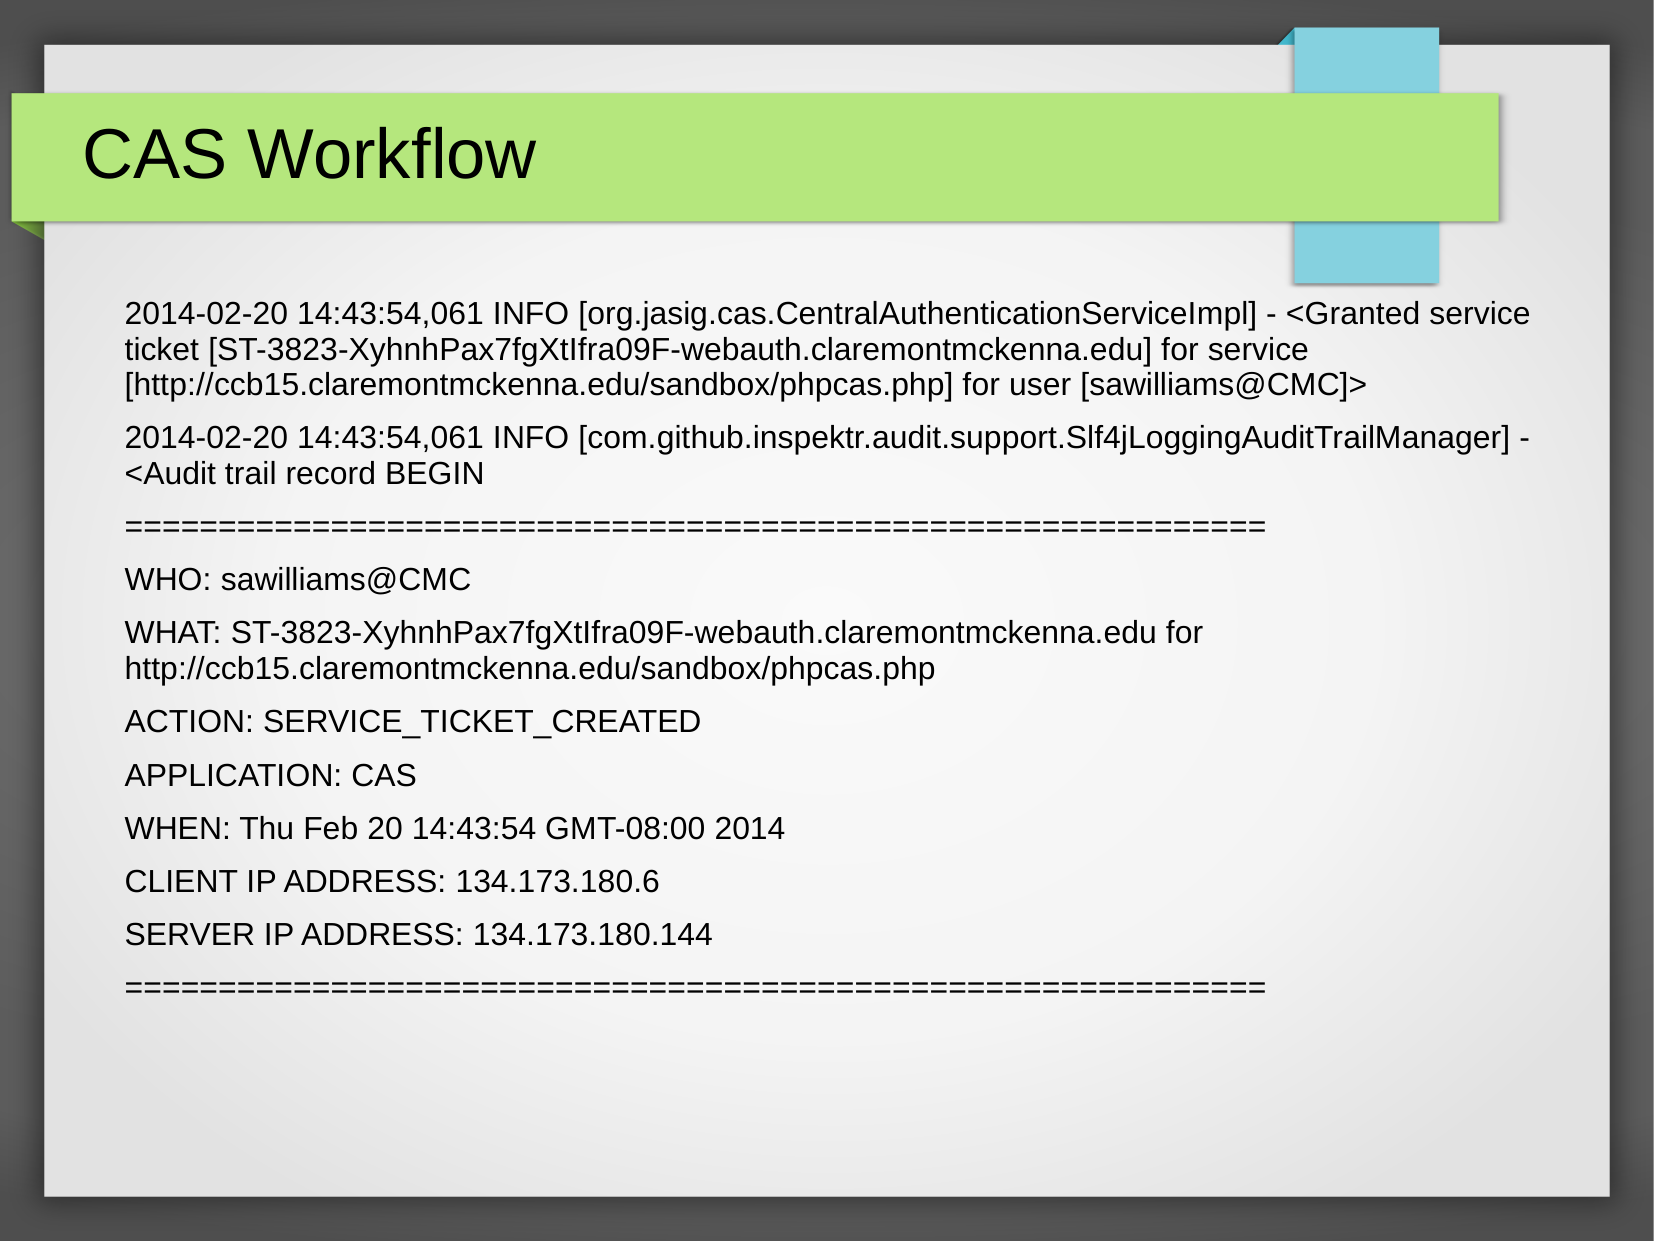

# CAS Workflow
2014-02-20 14:43:54,061 INFO [org.jasig.cas.CentralAuthenticationServiceImpl] - <Granted service ticket [ST-3823-XyhnhPax7fgXtIfra09F-webauth.claremontmckenna.edu] for service [http://ccb15.claremontmckenna.edu/sandbox/phpcas.php] for user [sawilliams@CMC]>
2014-02-20 14:43:54,061 INFO [com.github.inspektr.audit.support.Slf4jLoggingAuditTrailManager] - <Audit trail record BEGIN
=============================================================
WHO: sawilliams@CMC
WHAT: ST-3823-XyhnhPax7fgXtIfra09F-webauth.claremontmckenna.edu for http://ccb15.claremontmckenna.edu/sandbox/phpcas.php
ACTION: SERVICE_TICKET_CREATED
APPLICATION: CAS
WHEN: Thu Feb 20 14:43:54 GMT-08:00 2014
CLIENT IP ADDRESS: 134.173.180.6
SERVER IP ADDRESS: 134.173.180.144
=============================================================